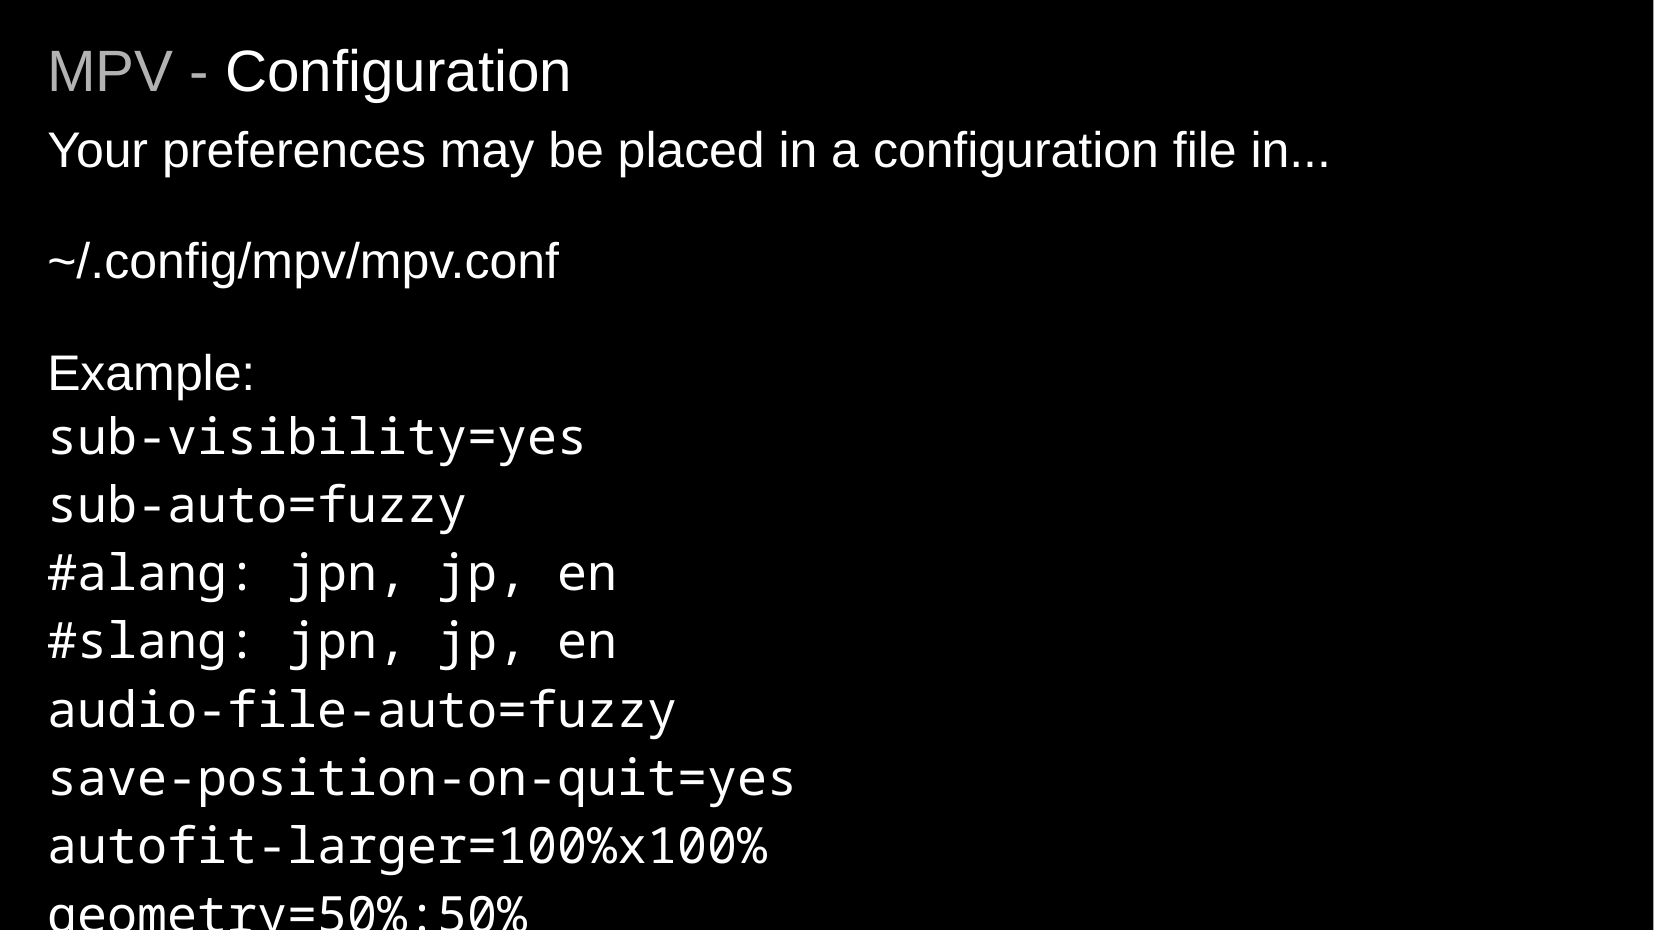

# MPV - Configuration
Your preferences may be placed in a configuration file in...
~/.config/mpv/mpv.conf
Example:
sub-visibility=yes
sub-auto=fuzzy
#alang: jpn, jp, en
#slang: jpn, jp, en
audio-file-auto=fuzzy
save-position-on-quit=yes
autofit-larger=100%x100%
geometry=50%:50%
sub-font="SimSun"
sub-font-size=50